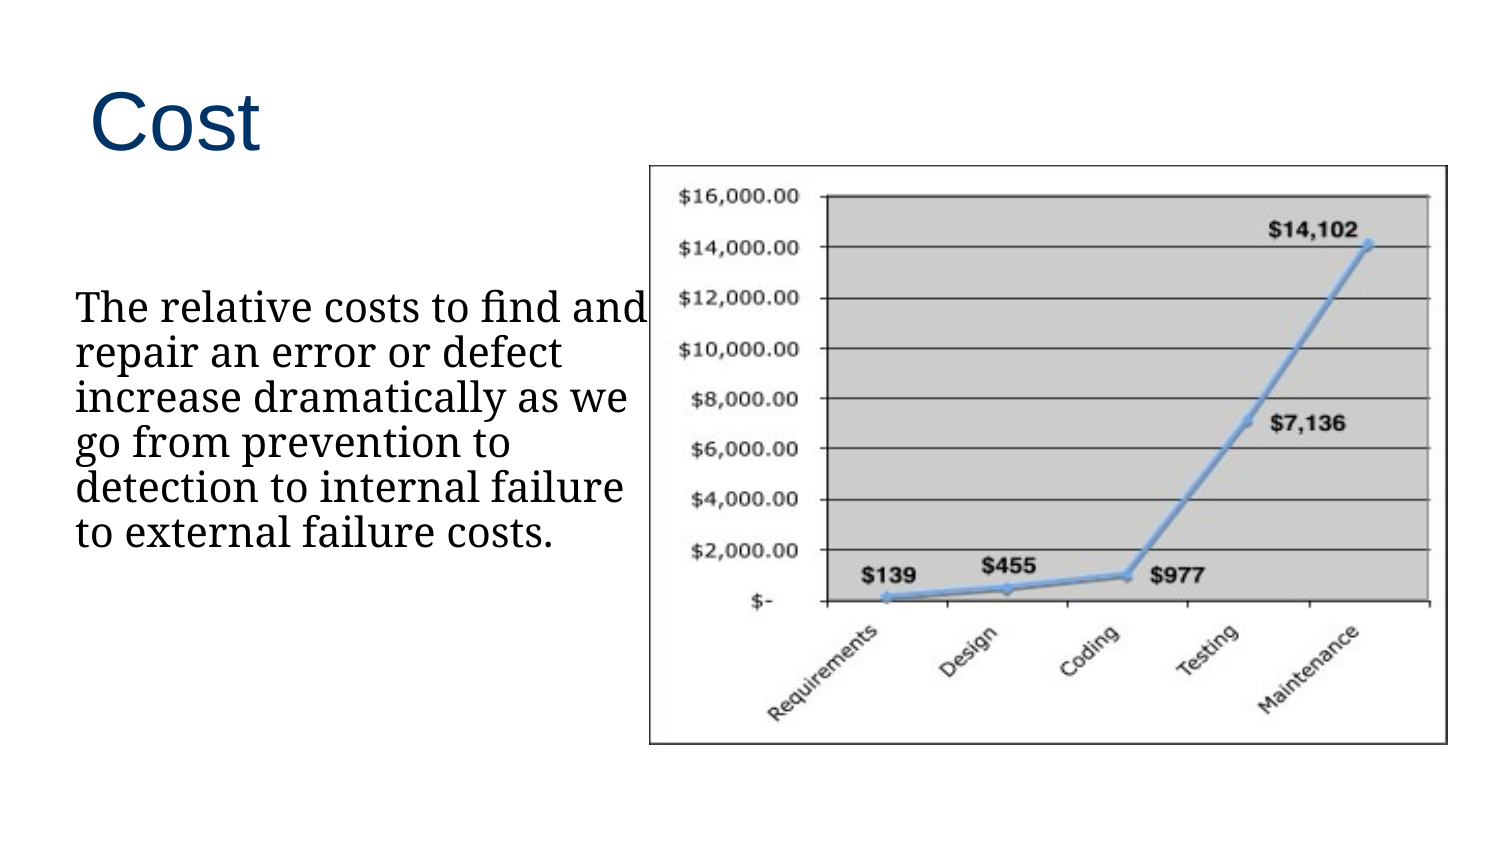

# Cost
The relative costs to find and repair an error or defect increase dramatically as we go from prevention to detection to internal failure to external failure costs.